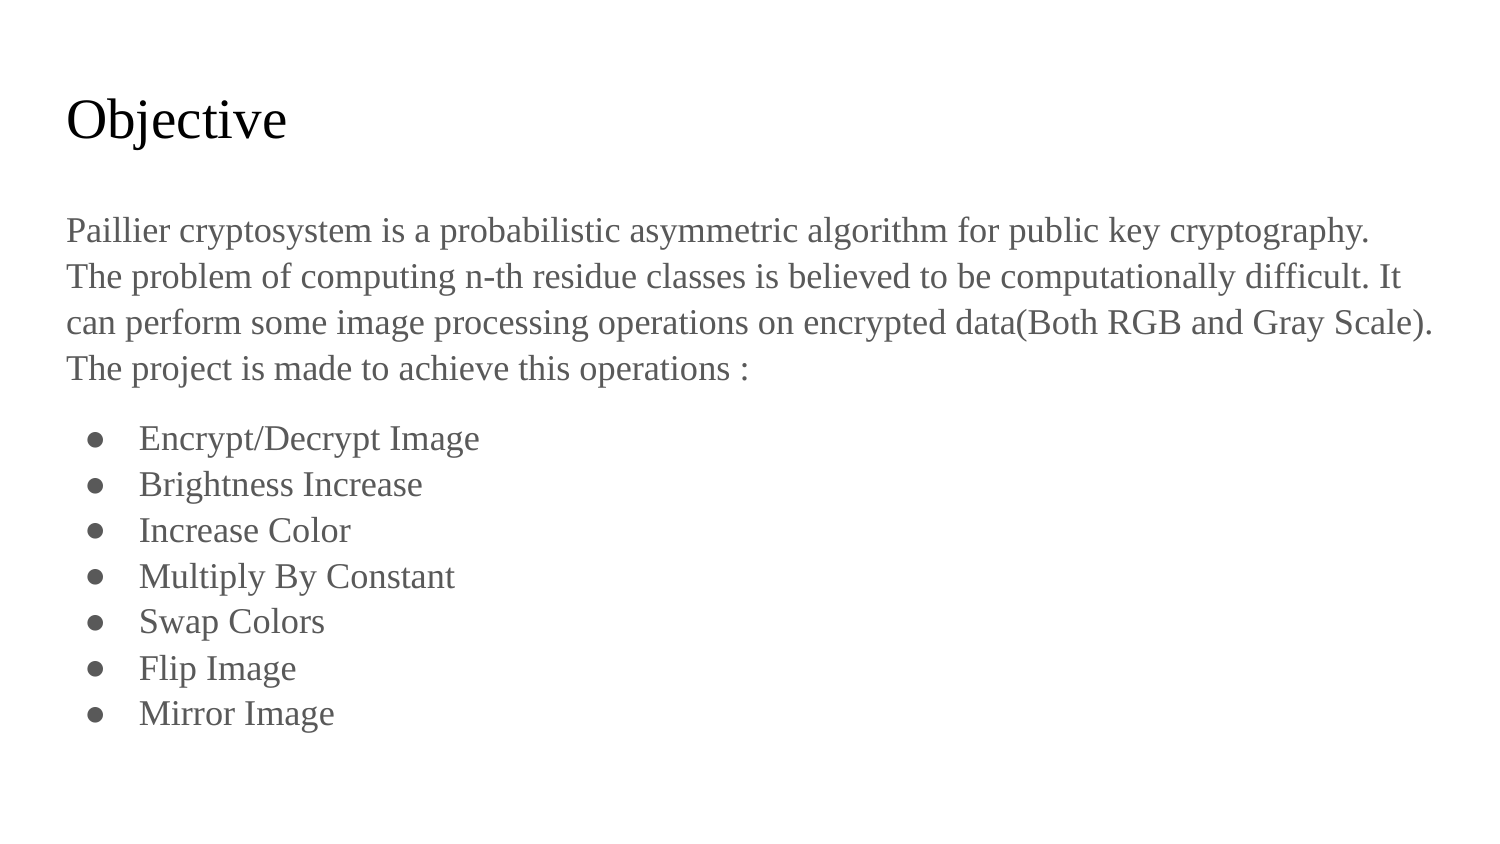

# Objective
Paillier cryptosystem is a probabilistic asymmetric algorithm for public key cryptography. The problem of computing n-th residue classes is believed to be computationally difficult. It can perform some image processing operations on encrypted data(Both RGB and Gray Scale). The project is made to achieve this operations :
Encrypt/Decrypt Image
Brightness Increase
Increase Color
Multiply By Constant
Swap Colors
Flip Image
Mirror Image